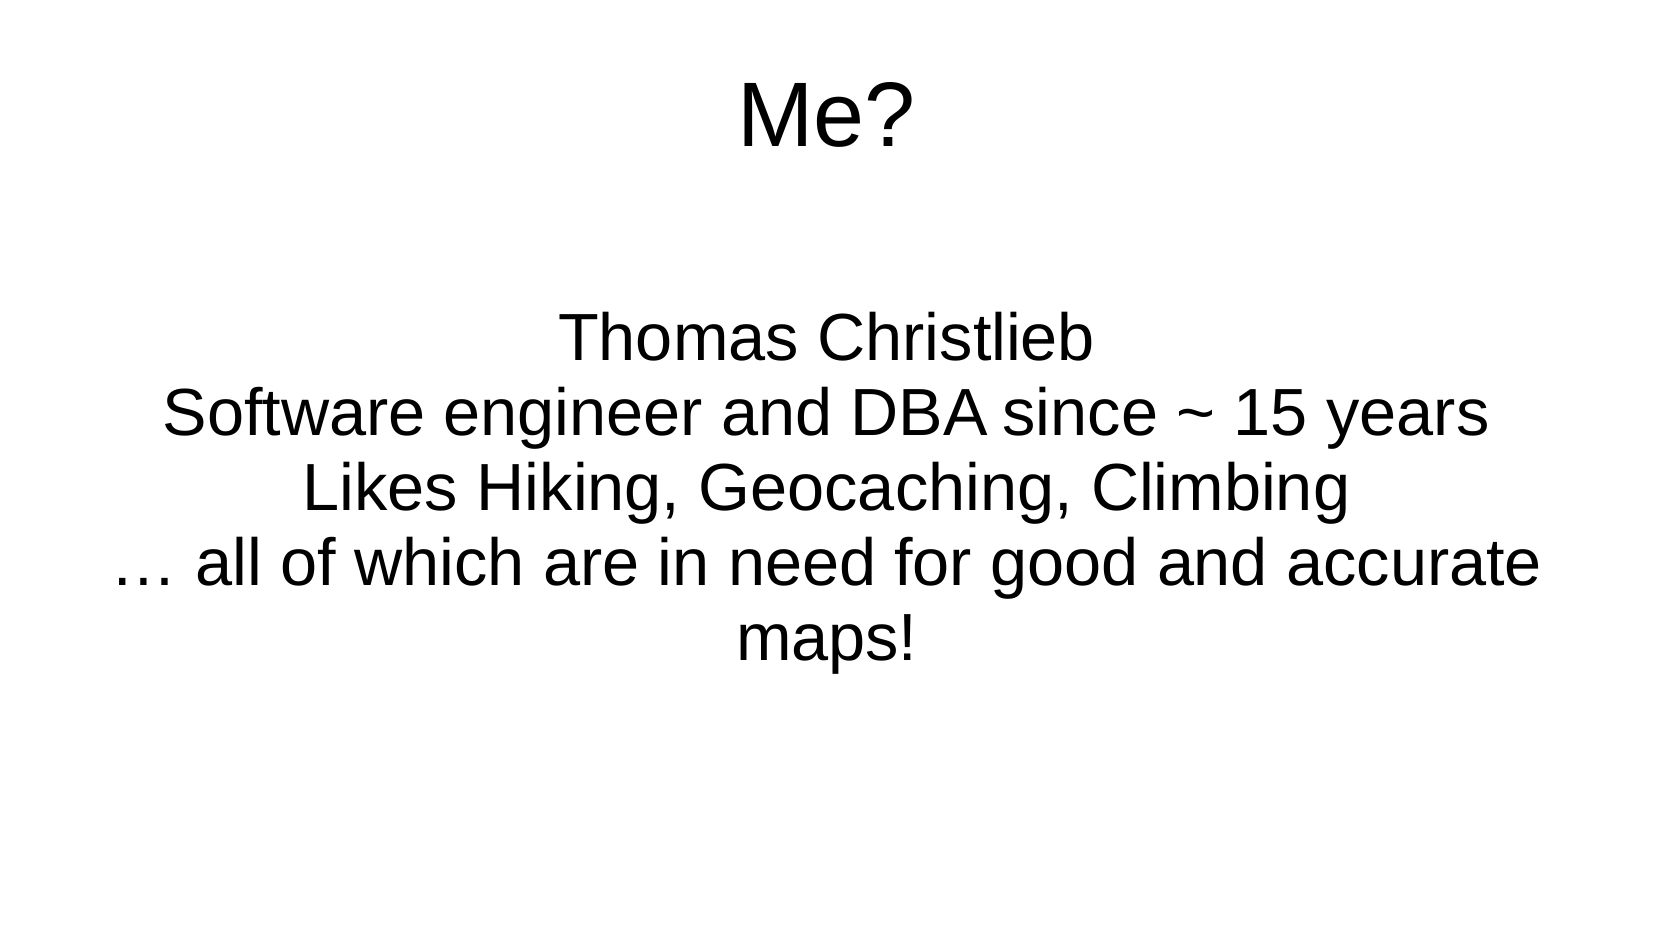

# Me?
Thomas Christlieb
Software engineer and DBA since ~ 15 years
Likes Hiking, Geocaching, Climbing
… all of which are in need for good and accurate maps!